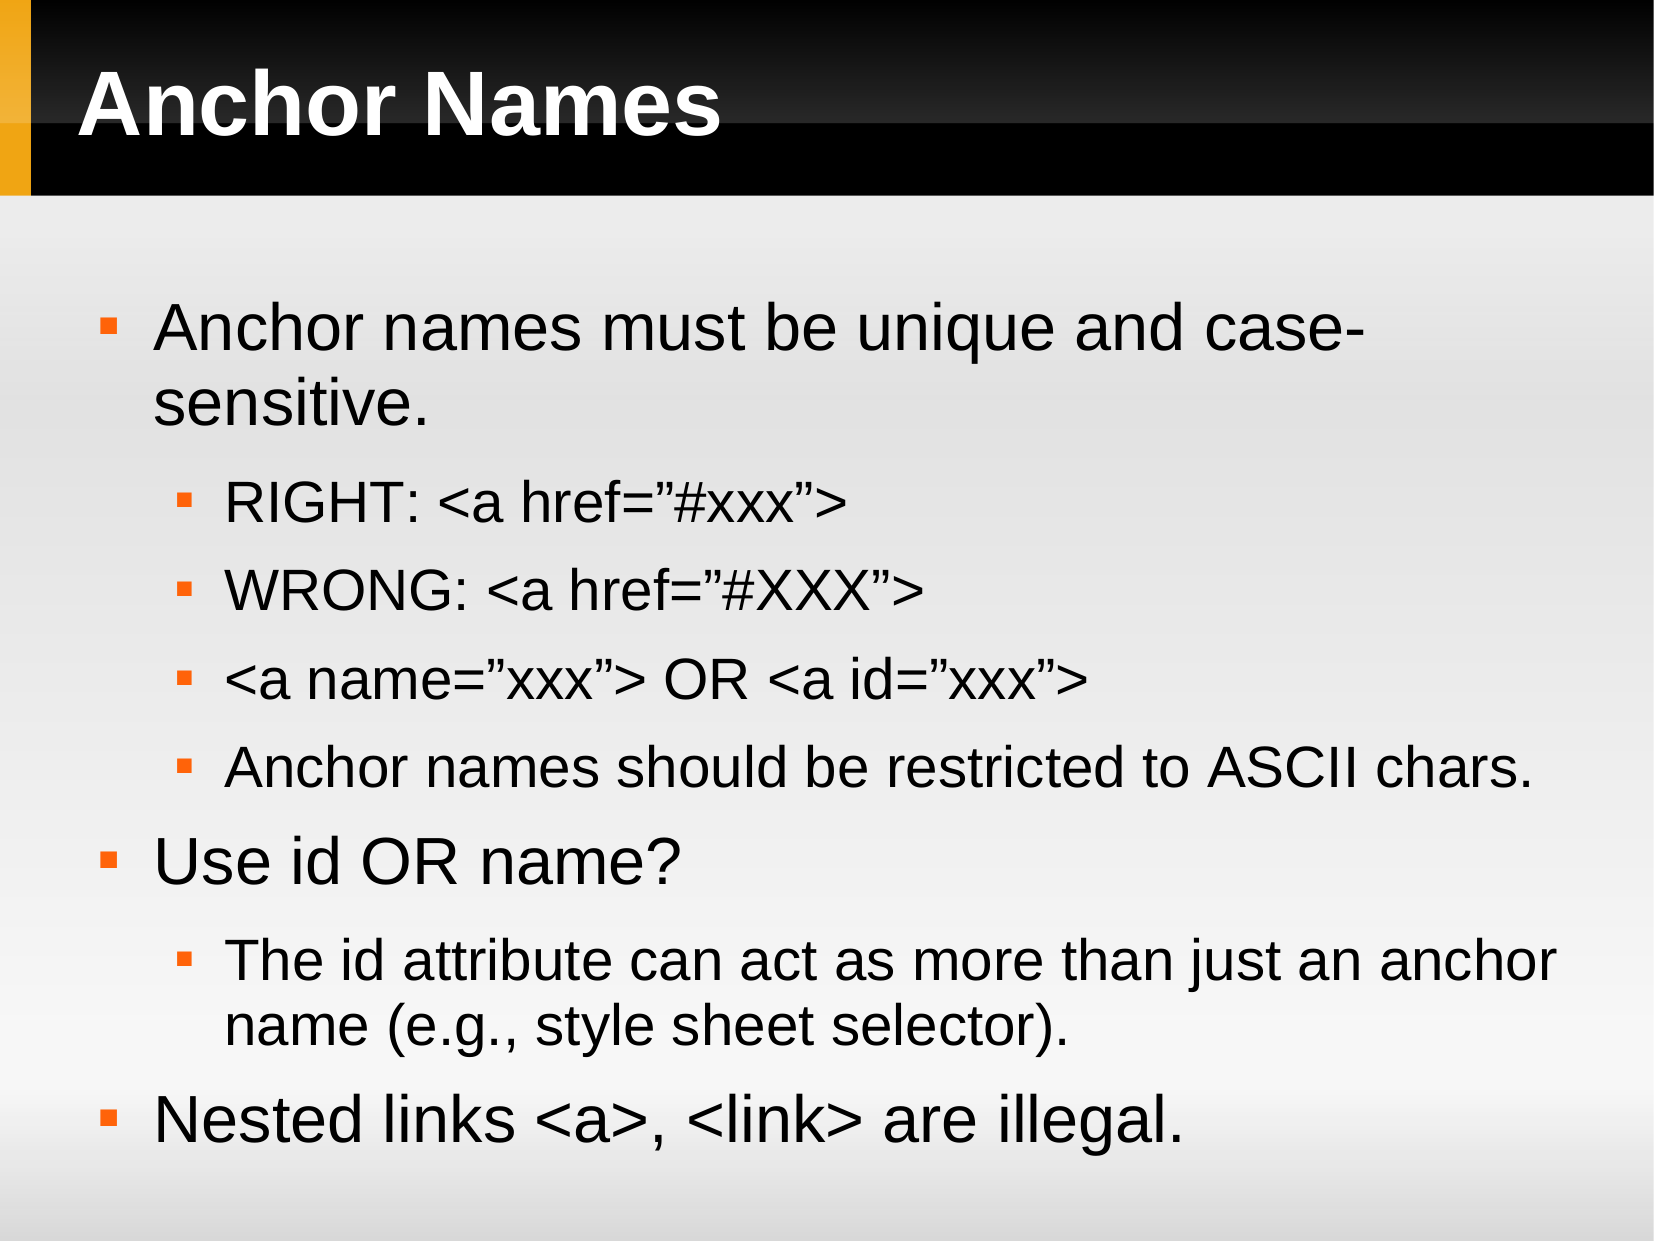

# Anchor Names
Anchor names must be unique and case-sensitive.
RIGHT: <a href=”#xxx”>
WRONG: <a href=”#XXX”>
<a name=”xxx”> OR <a id=”xxx”>
Anchor names should be restricted to ASCII chars.
Use id OR name?
The id attribute can act as more than just an anchor name (e.g., style sheet selector).
Nested links <a>, <link> are illegal.